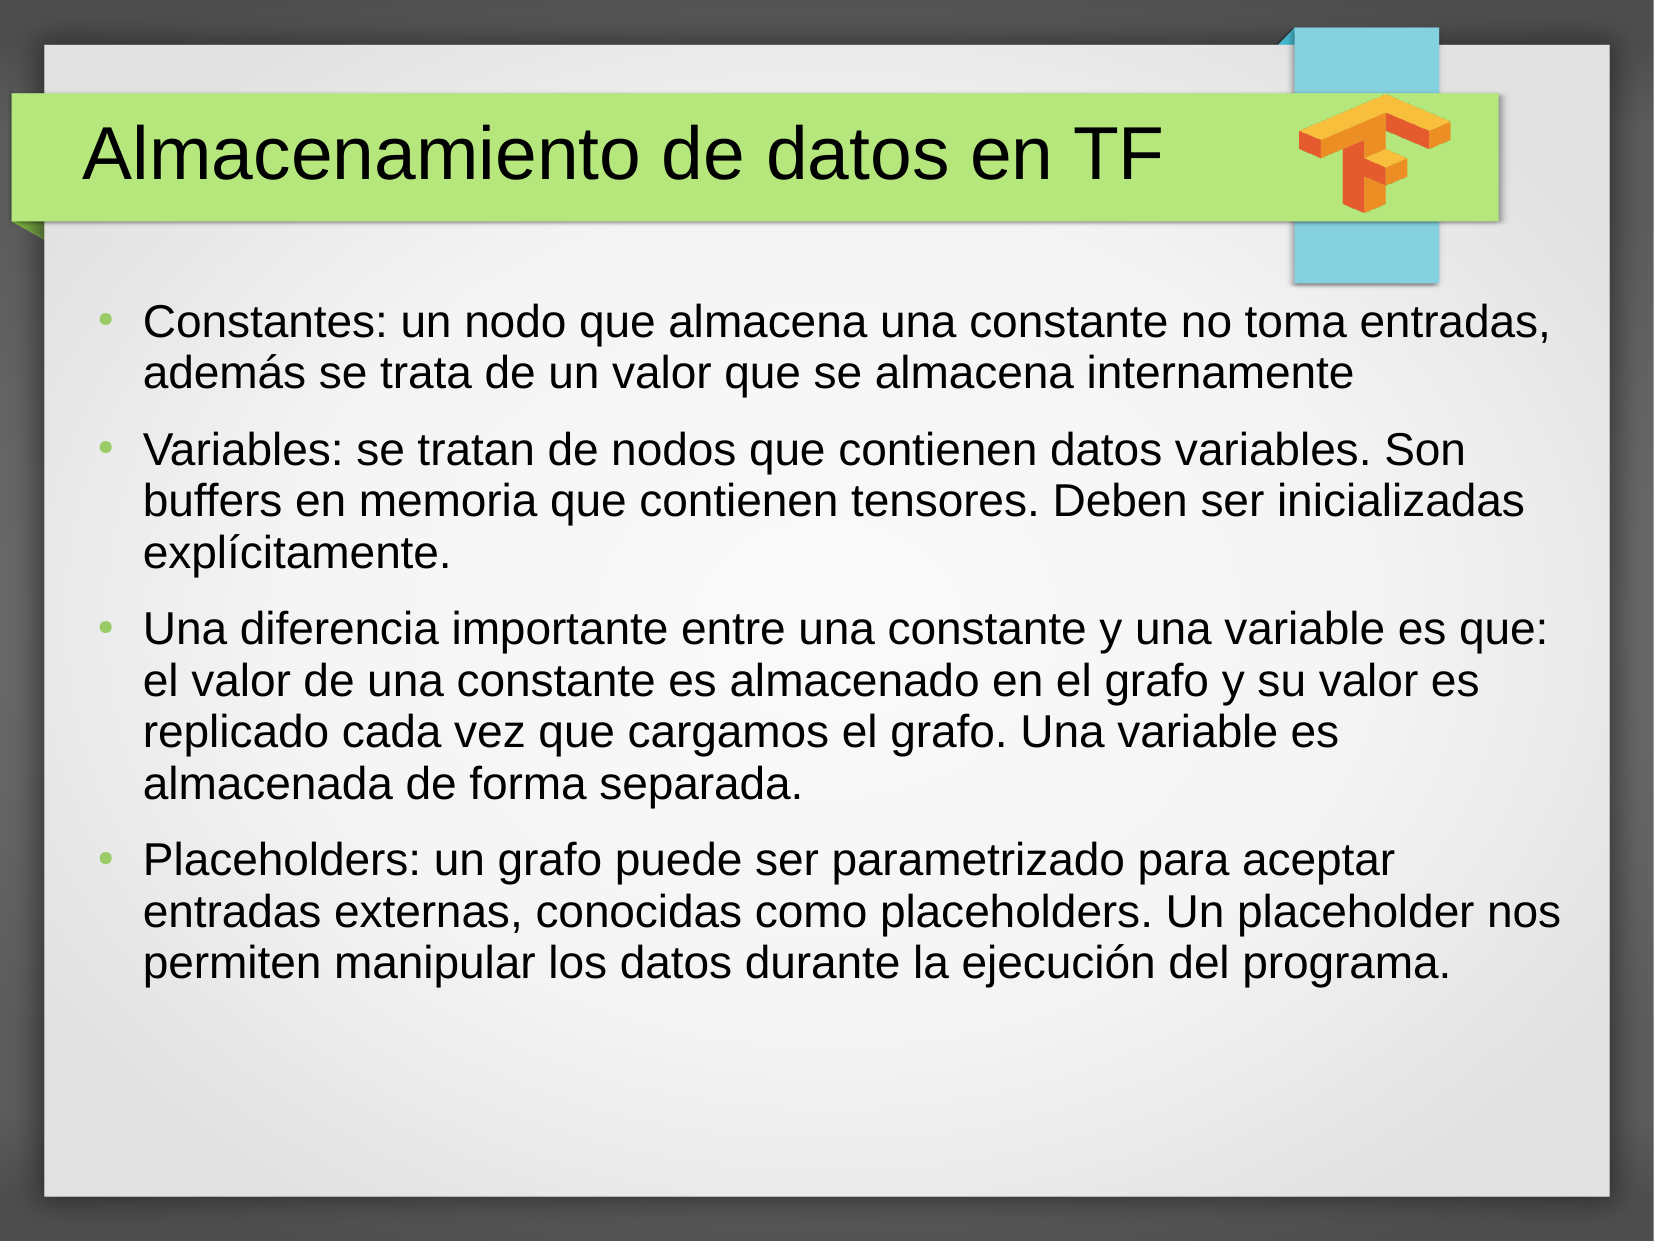

# Almacenamiento de datos en TF
Constantes: un nodo que almacena una constante no toma entradas, además se trata de un valor que se almacena internamente
Variables: se tratan de nodos que contienen datos variables. Son buffers en memoria que contienen tensores. Deben ser inicializadas explícitamente.
Una diferencia importante entre una constante y una variable es que: el valor de una constante es almacenado en el grafo y su valor es replicado cada vez que cargamos el grafo. Una variable es almacenada de forma separada.
Placeholders: un grafo puede ser parametrizado para aceptar entradas externas, conocidas como placeholders. Un placeholder nos permiten manipular los datos durante la ejecución del programa.